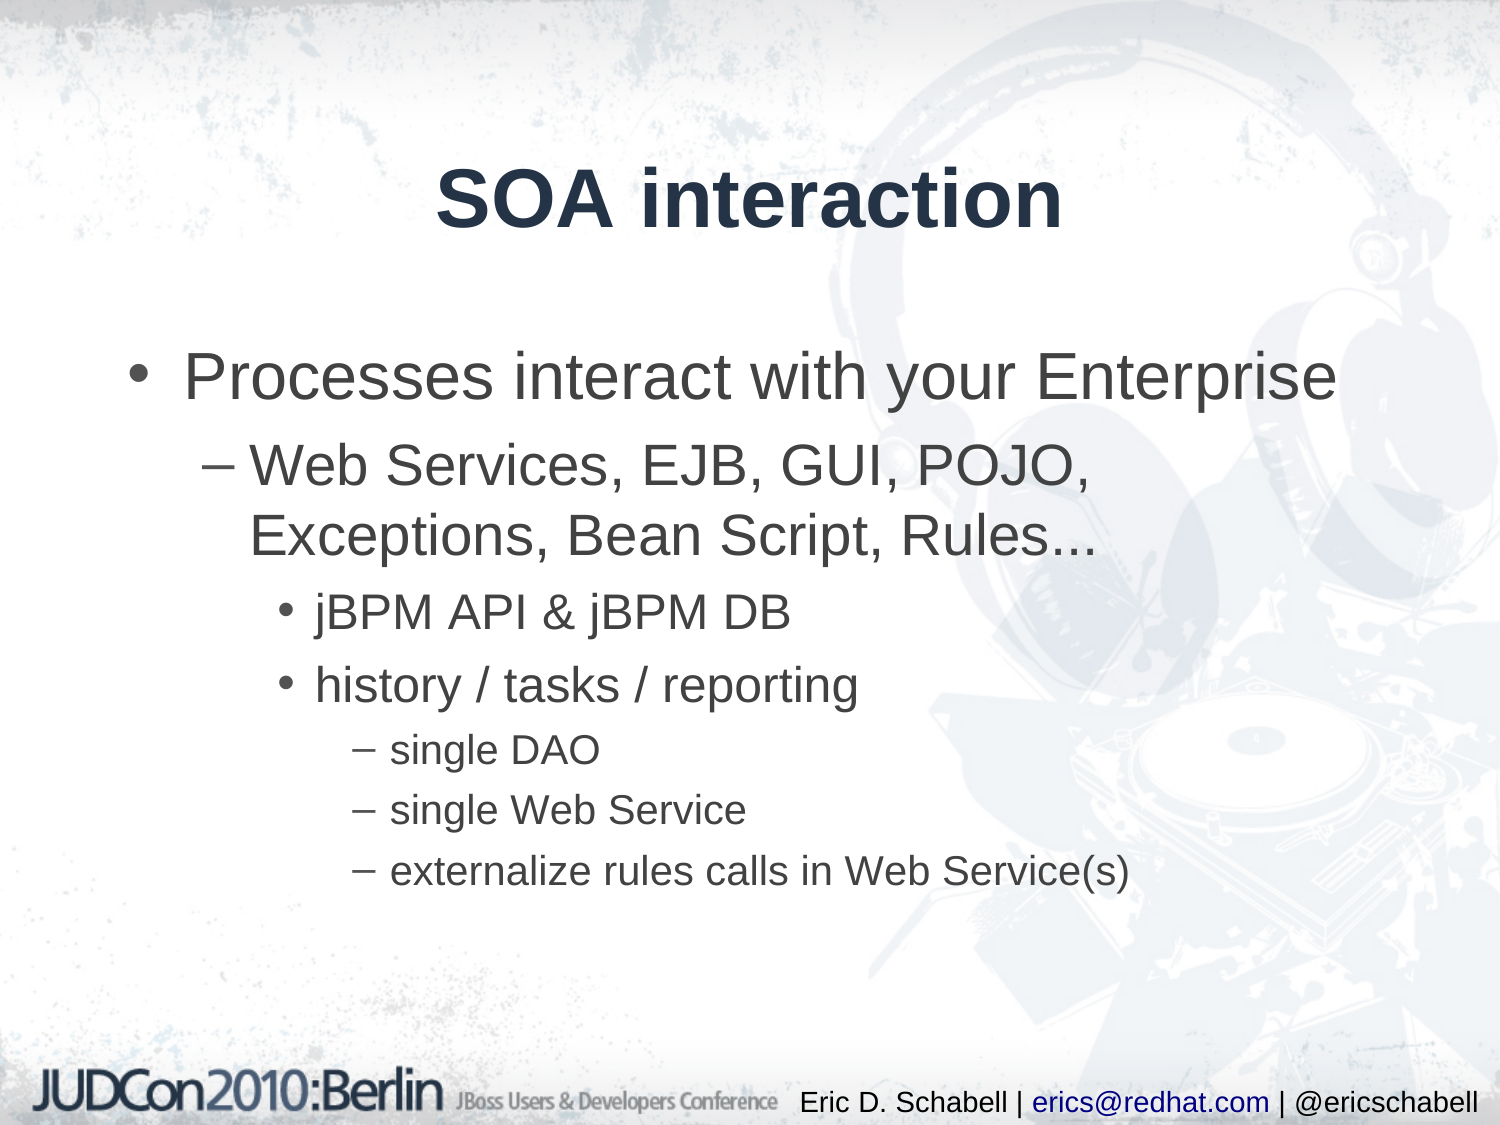

# SOA interaction
Processes interact with your Enterprise
Web Services, EJB, GUI, POJO, Exceptions, Bean Script, Rules...
jBPM API & jBPM DB
history / tasks / reporting
single DAO
single Web Service
externalize rules calls in Web Service(s)